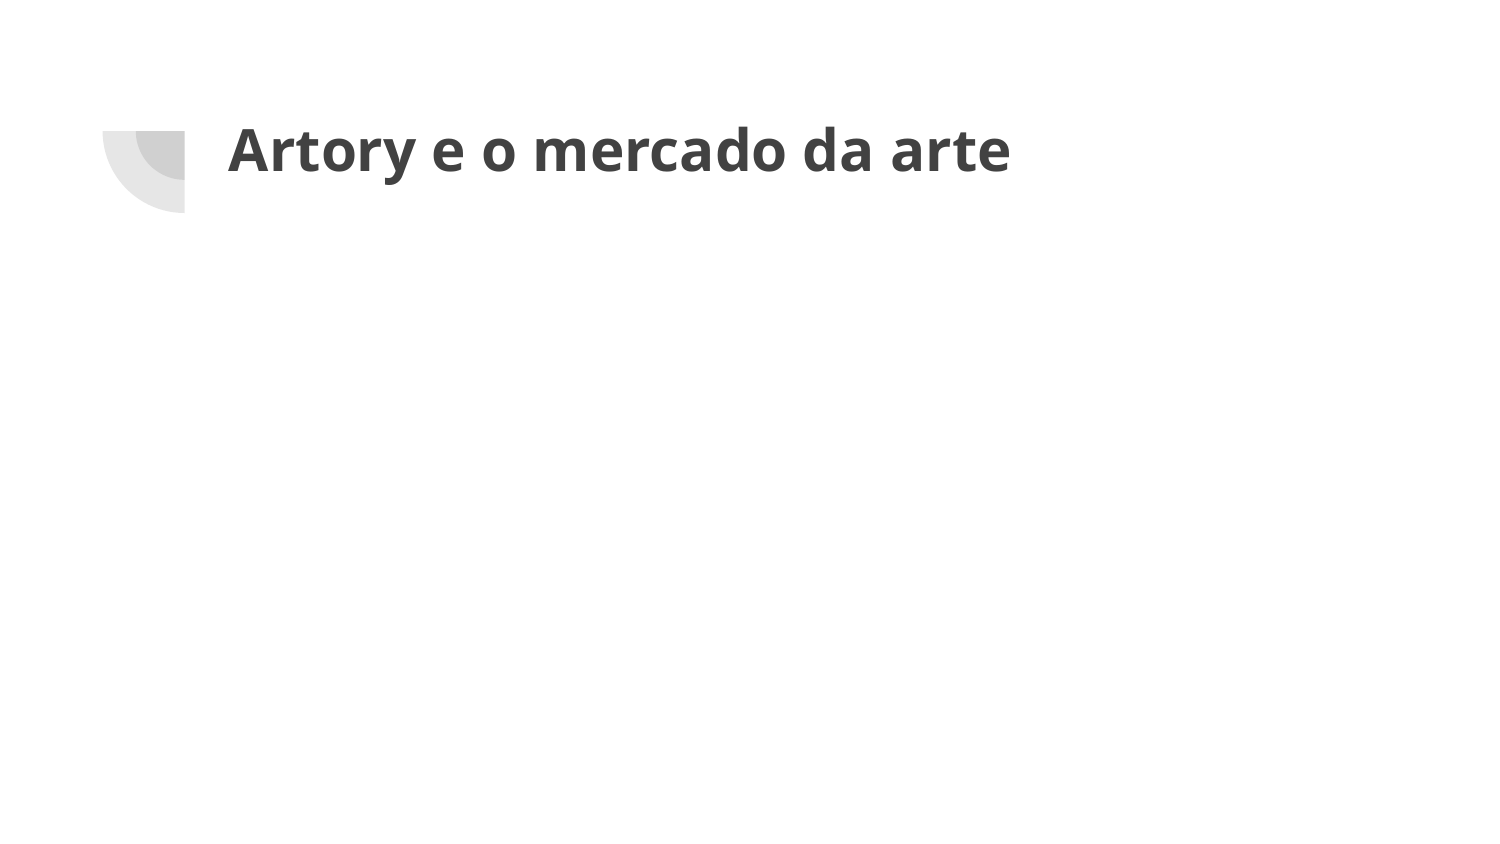

# Artory e o mercado da arte